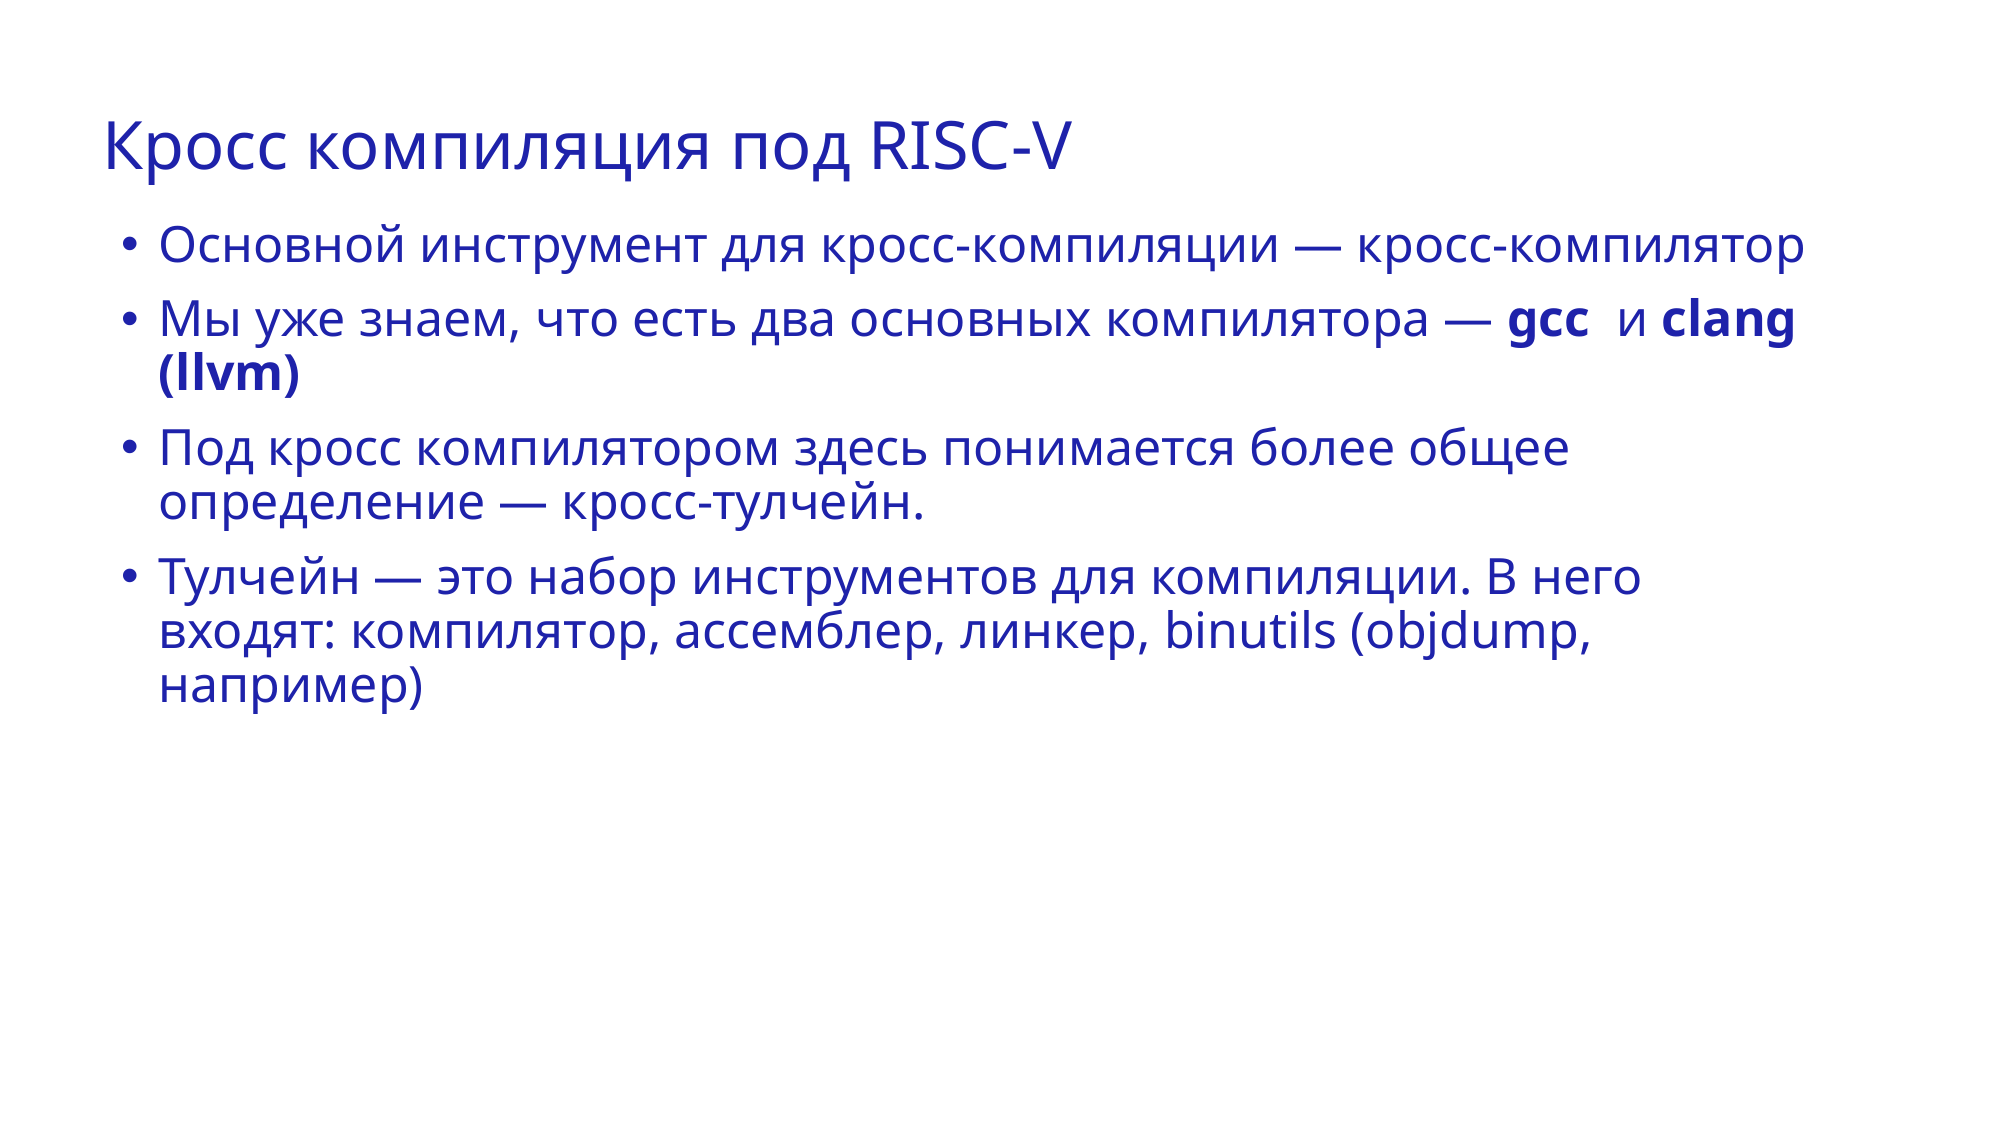

# Кросс компиляция под RISC-V
Основной инструмент для кросс-компиляции — кросс-компилятор
Мы уже знаем, что есть два основных компилятора — gcc и clang (llvm)
Под кросс компилятором здесь понимается более общее определение — кросс-тулчейн.
Тулчейн — это набор инструментов для компиляции. В него входят: компилятор, ассемблер, линкер, binutils (objdump, например)